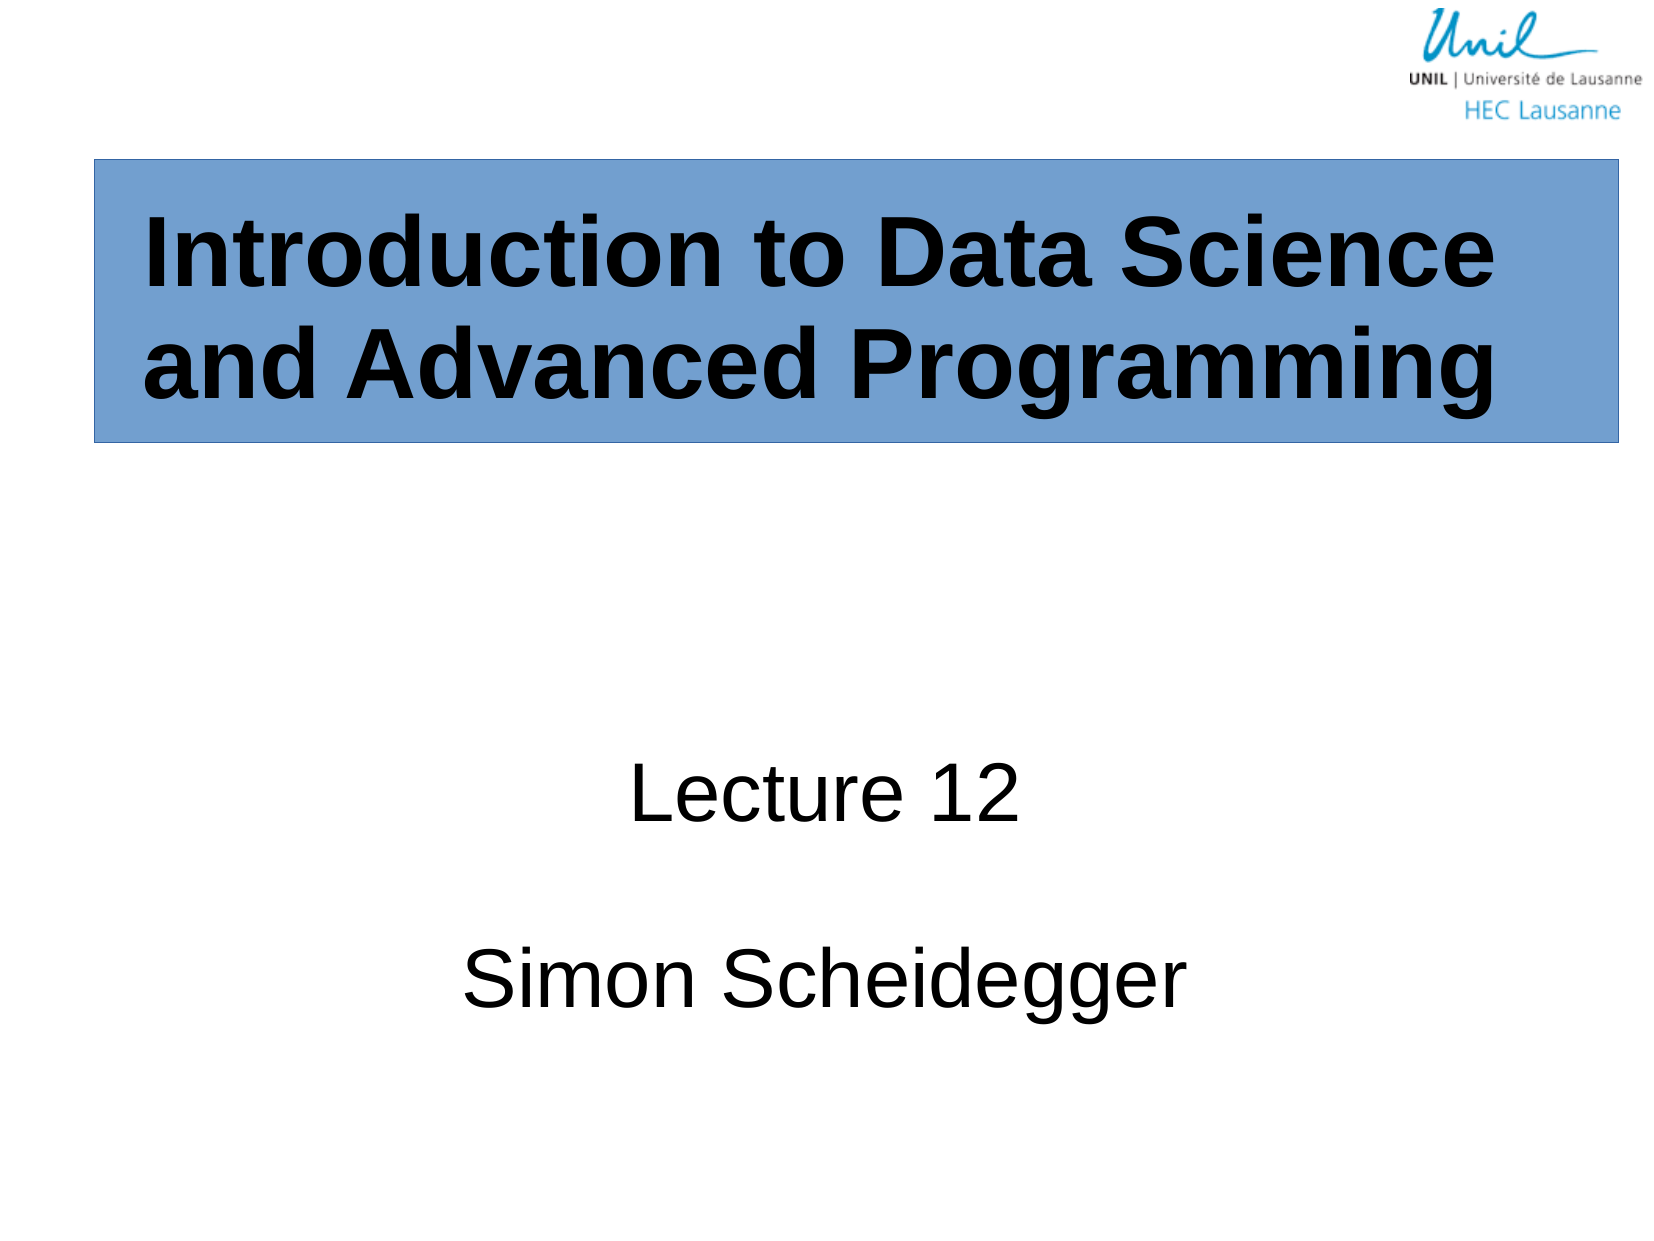

# Introduction to Data Science and Advanced Programming
Lecture 12
Simon Scheidegger